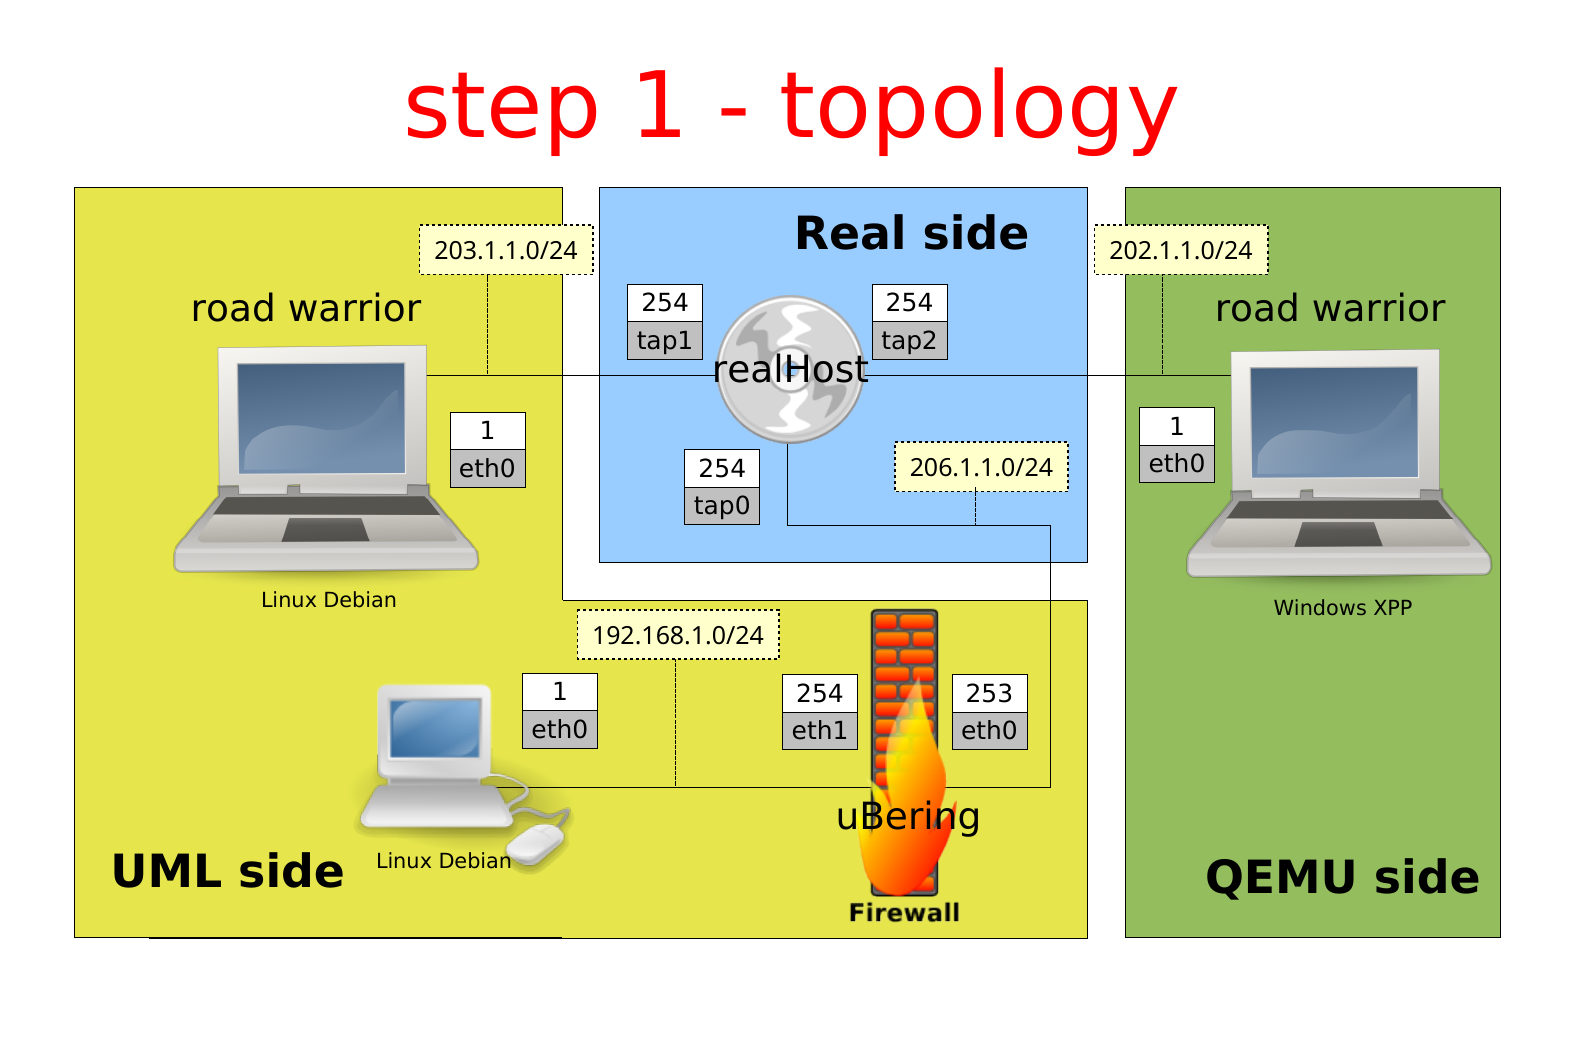

# step 1 - topology
Real side
203.1.1.0/24
202.1.1.0/24
road warrior
road warrior
254
254
realHost
tap1
tap2
1
1
1
1
1
206.1.1.0/24
eth0
eth0
eth0
eth0
eth0
254
tap0
Linux Debian
Windows XPP
uBering
192.168.1.0/24
1
1
1
1
254
253
eth0
eth0
eth0
eth0
eth1
eth0
UML side
Linux Debian
QEMU side